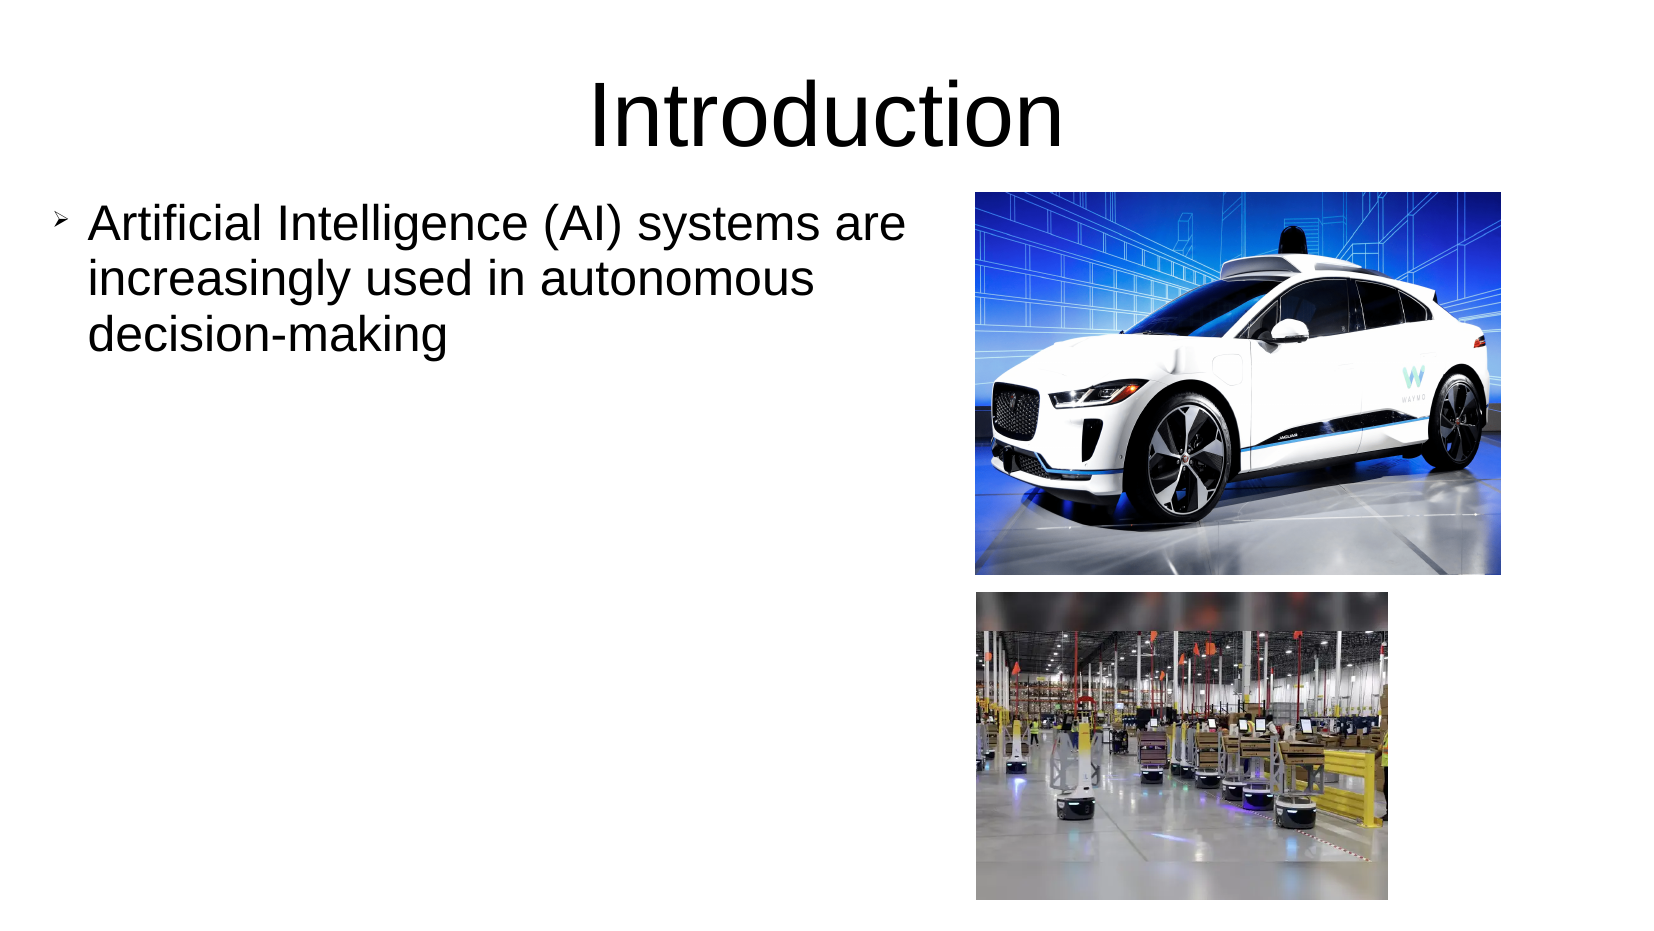

# Introduction
Artificial Intelligence (AI) systems are increasingly used in autonomous decision-making